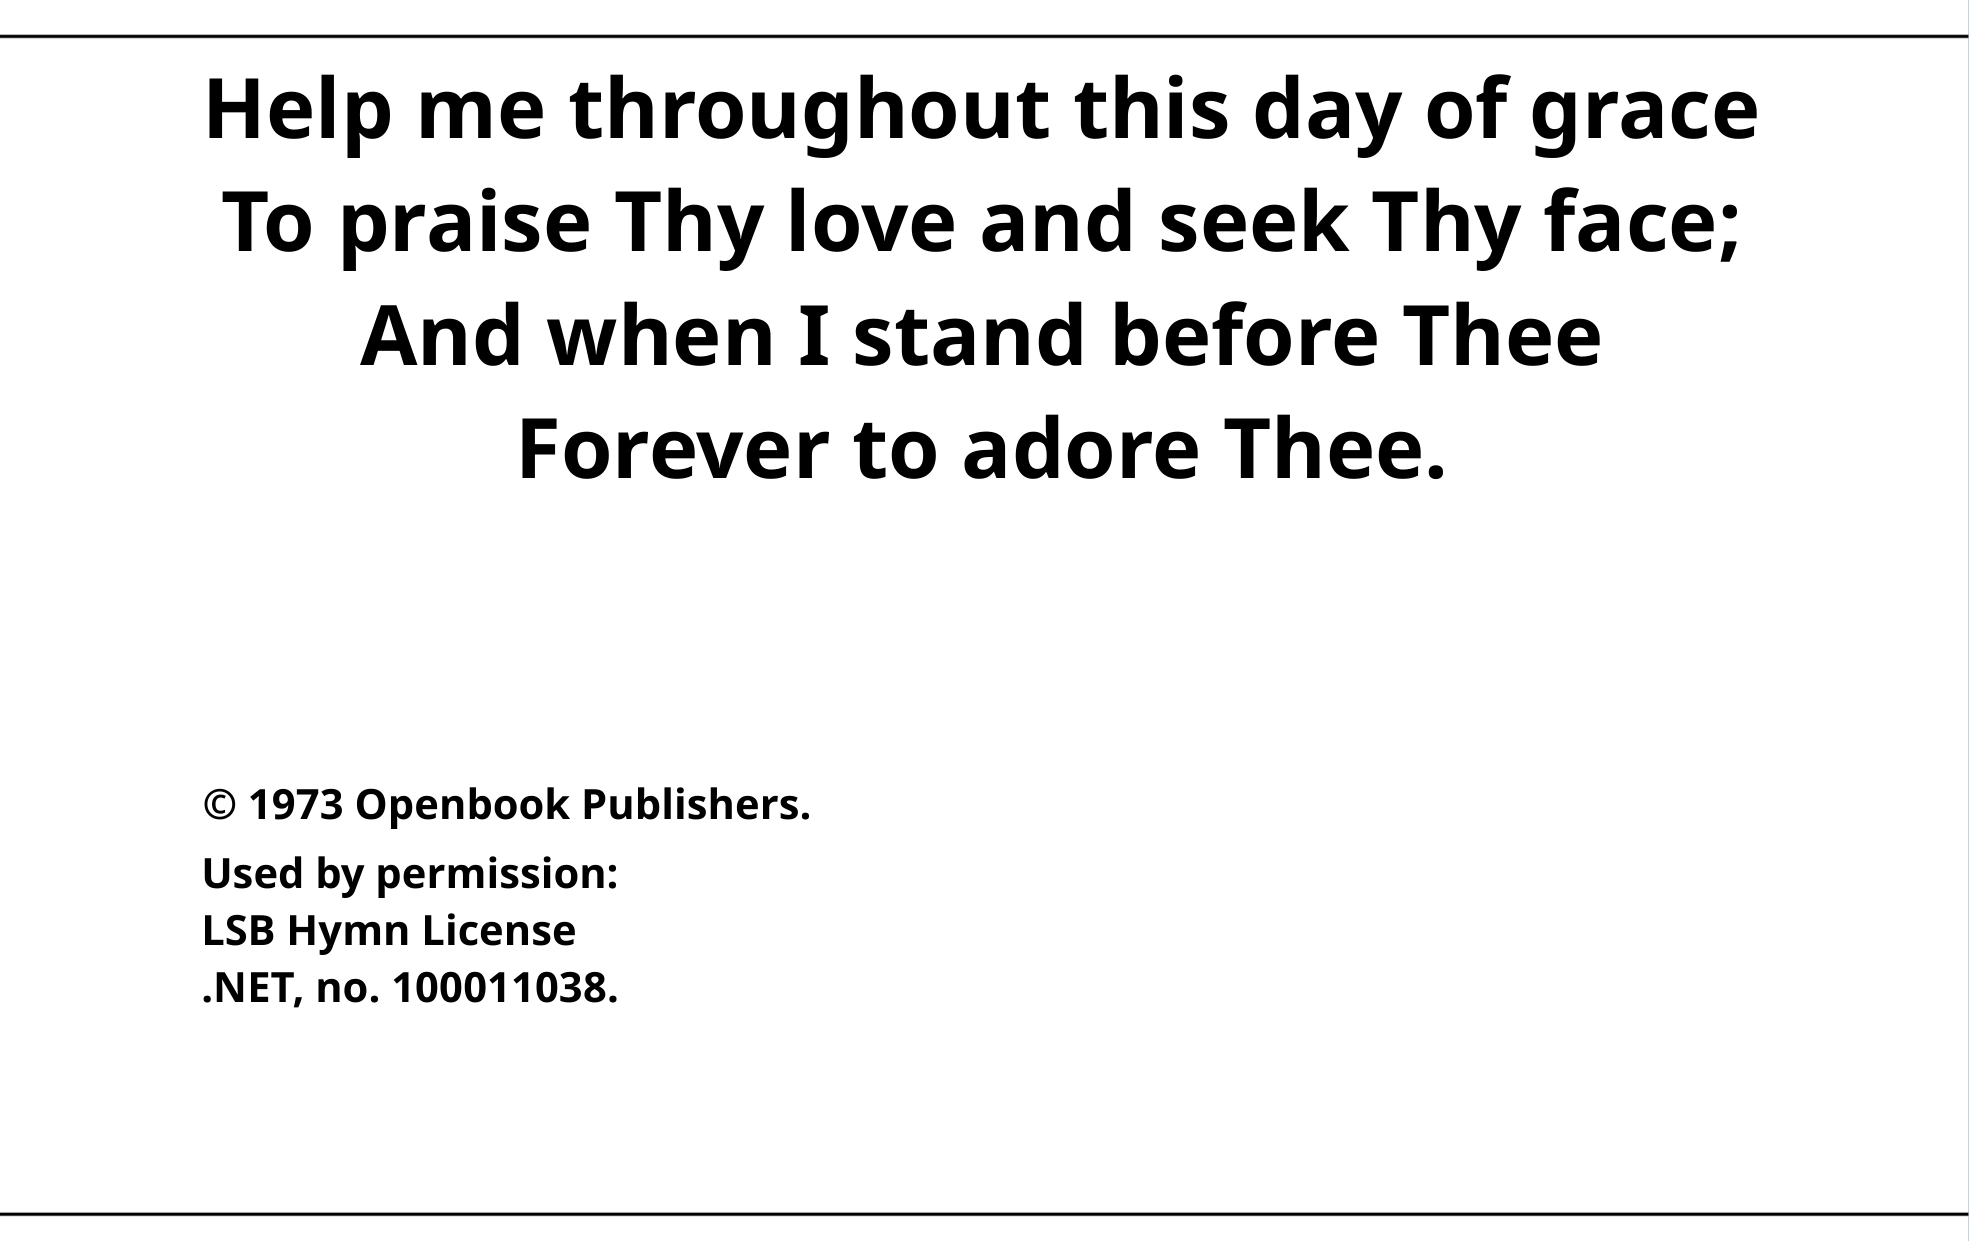

# Help me throughout this day of grace To praise Thy love and seek Thy face;
And when I stand before Thee
Forever to adore Thee.
 © 1973 Openbook Publishers.
 Used by permission:
 LSB Hymn License
 .NET, no. 100011038.